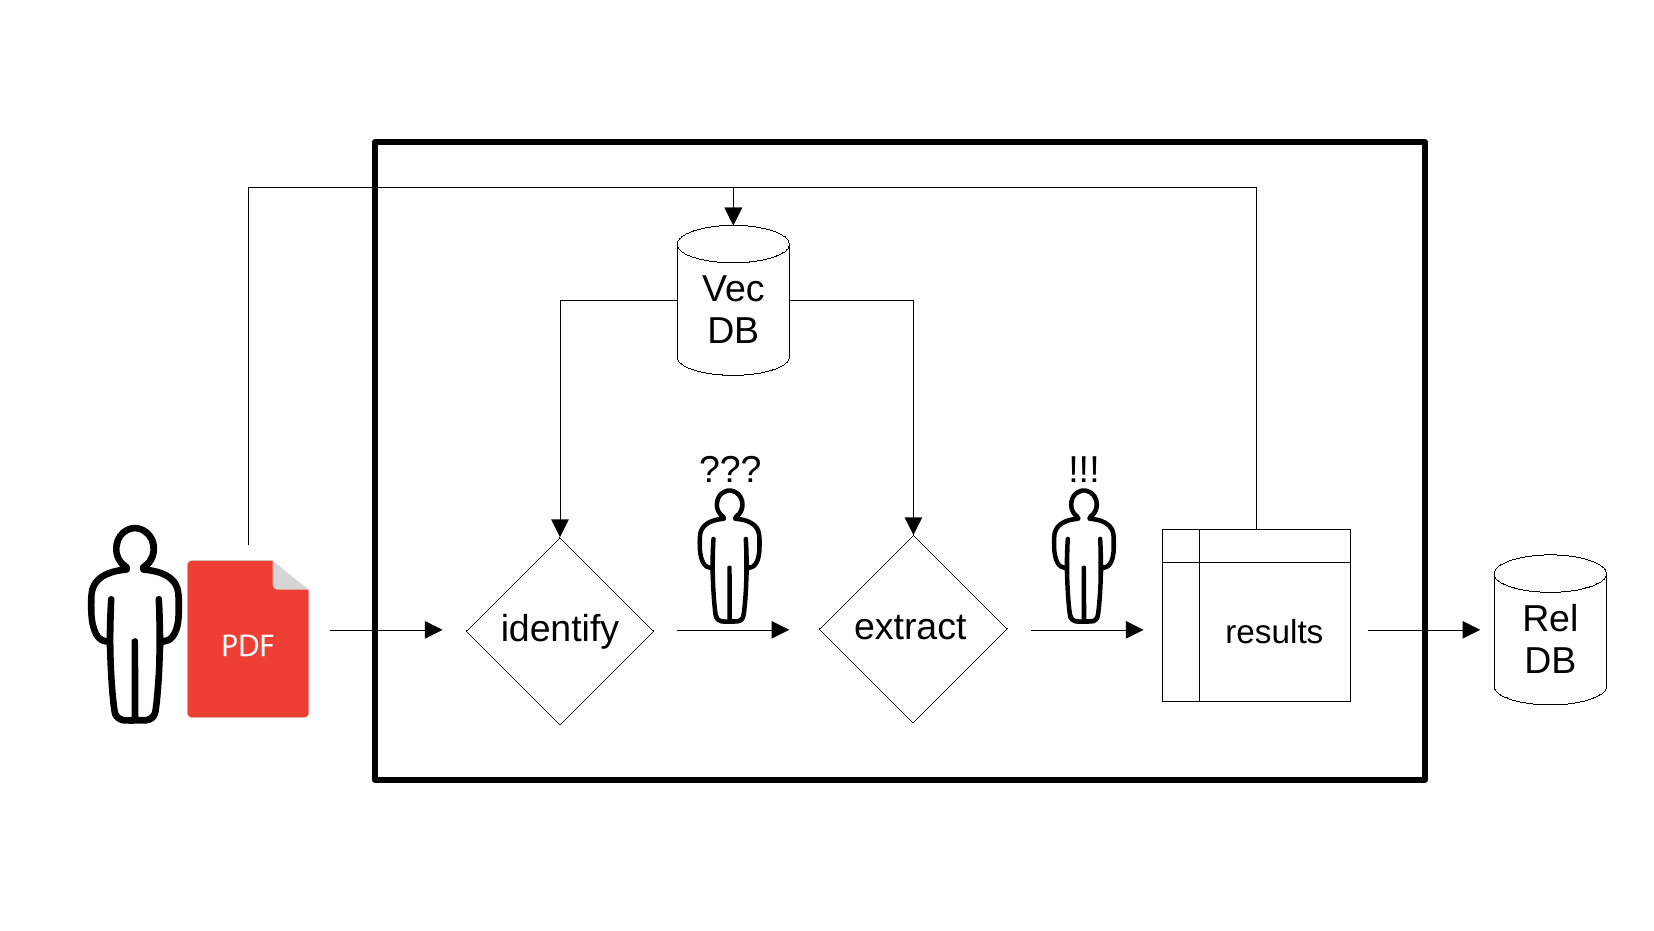

Vec DB
???
!!!
results
extract
identify
Rel DB